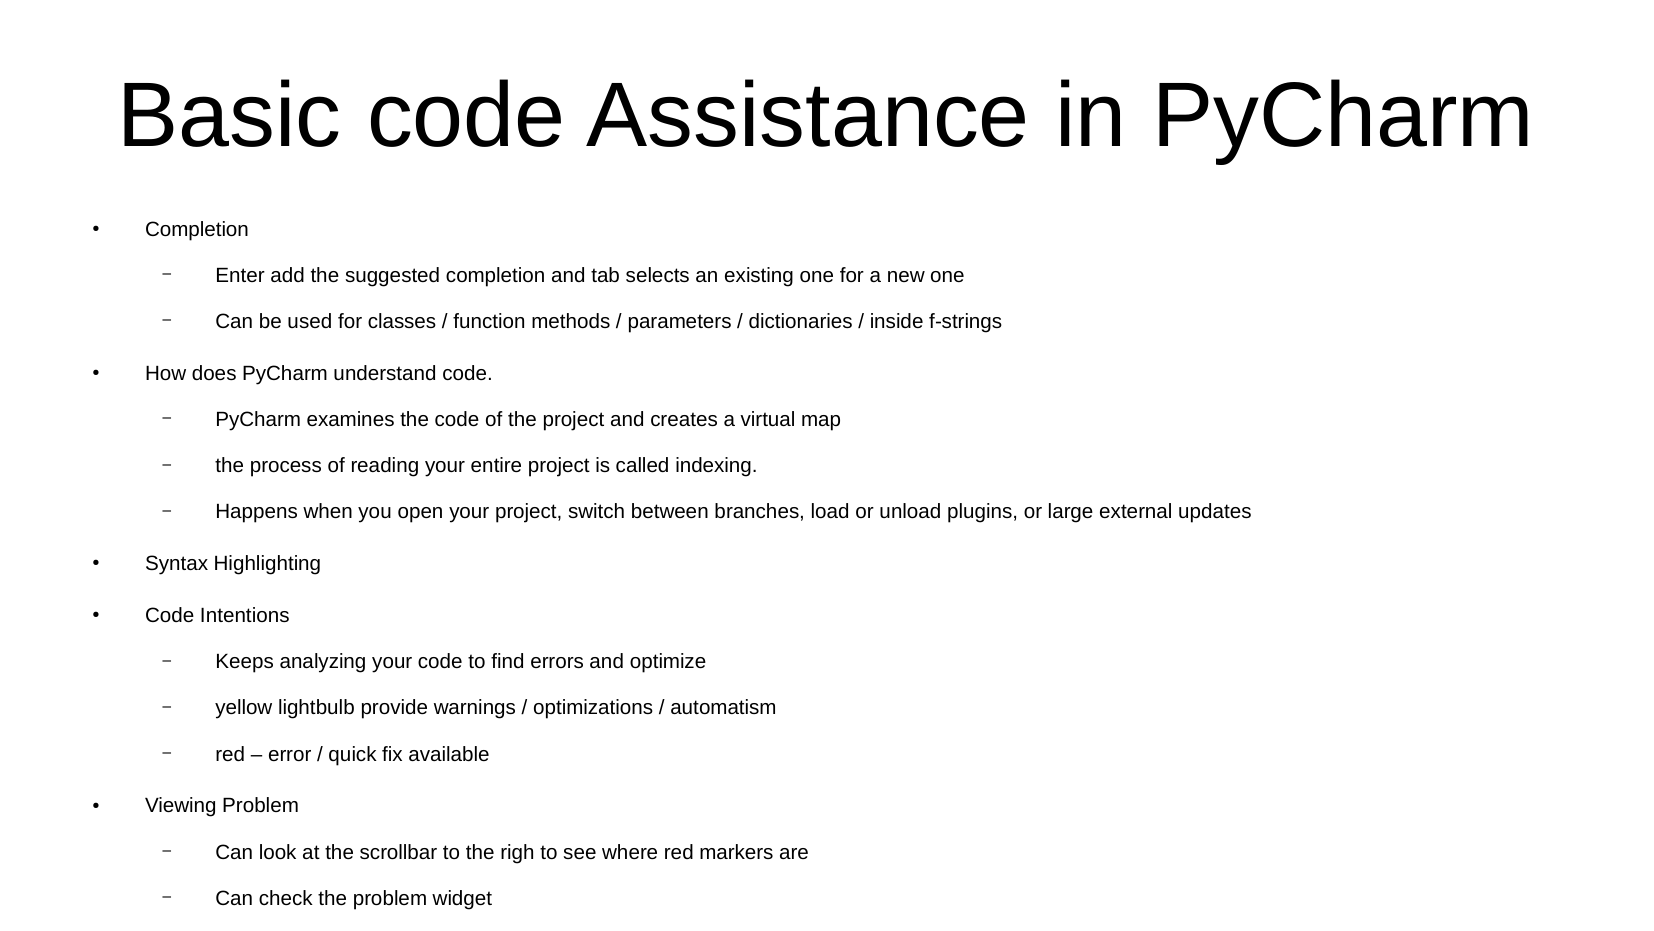

# Basic code Assistance in PyCharm
Completion
Enter add the suggested completion and tab selects an existing one for a new one
Can be used for classes / function methods / parameters / dictionaries / inside f-strings
How does PyCharm understand code.
PyCharm examines the code of the project and creates a virtual map
the process of reading your entire project is called indexing.
Happens when you open your project, switch between branches, load or unload plugins, or large external updates
Syntax Highlighting
Code Intentions
Keeps analyzing your code to find errors and optimize
yellow lightbulb provide warnings / optimizations / automatism
red – error / quick fix available
Viewing Problem
Can look at the scrollbar to the righ to see where red markers are
Can check the problem widget